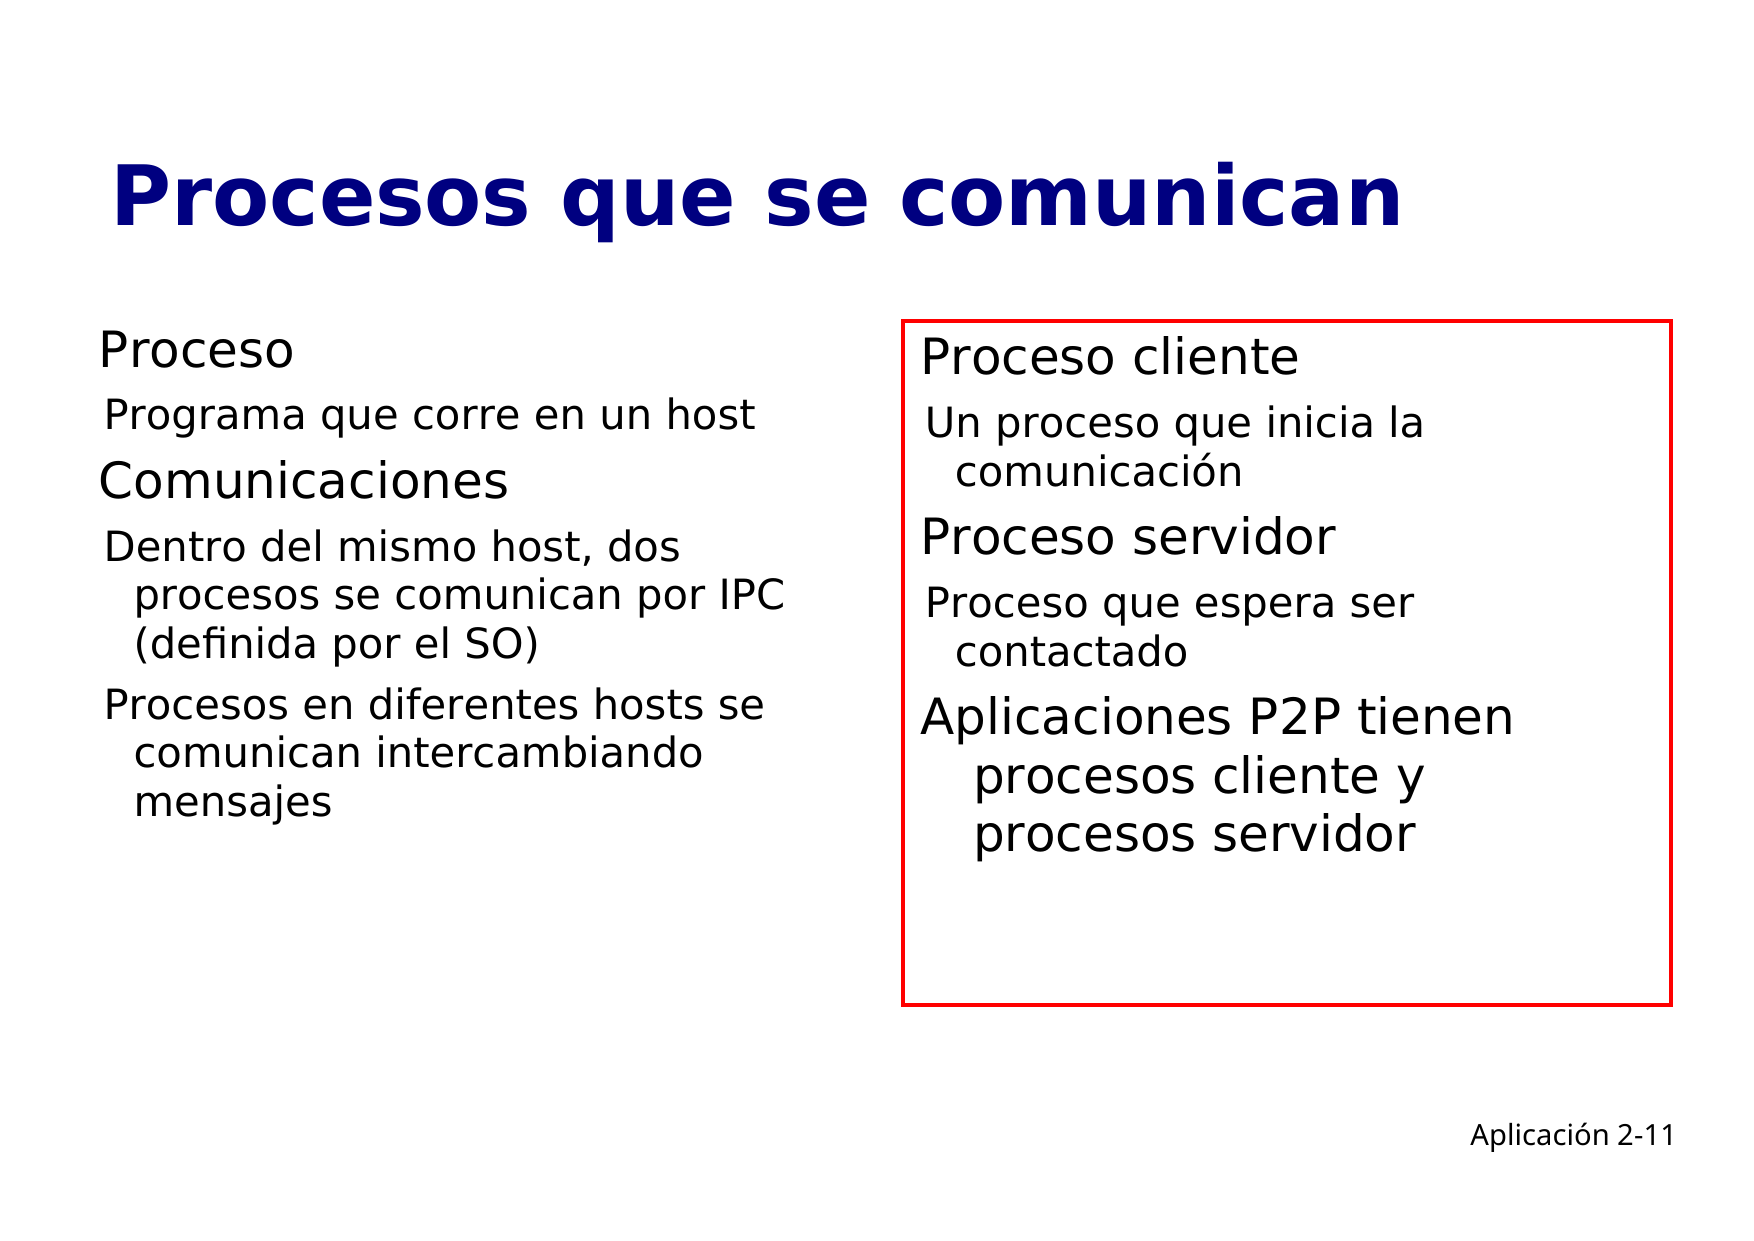

# Procesos que se comunican
Proceso
Programa que corre en un host
Comunicaciones
Dentro del mismo host, dos procesos se comunican por IPC (definida por el SO)
Procesos en diferentes hosts se comunican intercambiando mensajes
Proceso cliente
Un proceso que inicia la comunicación
Proceso servidor
Proceso que espera ser contactado
Aplicaciones P2P tienen procesos cliente y procesos servidor